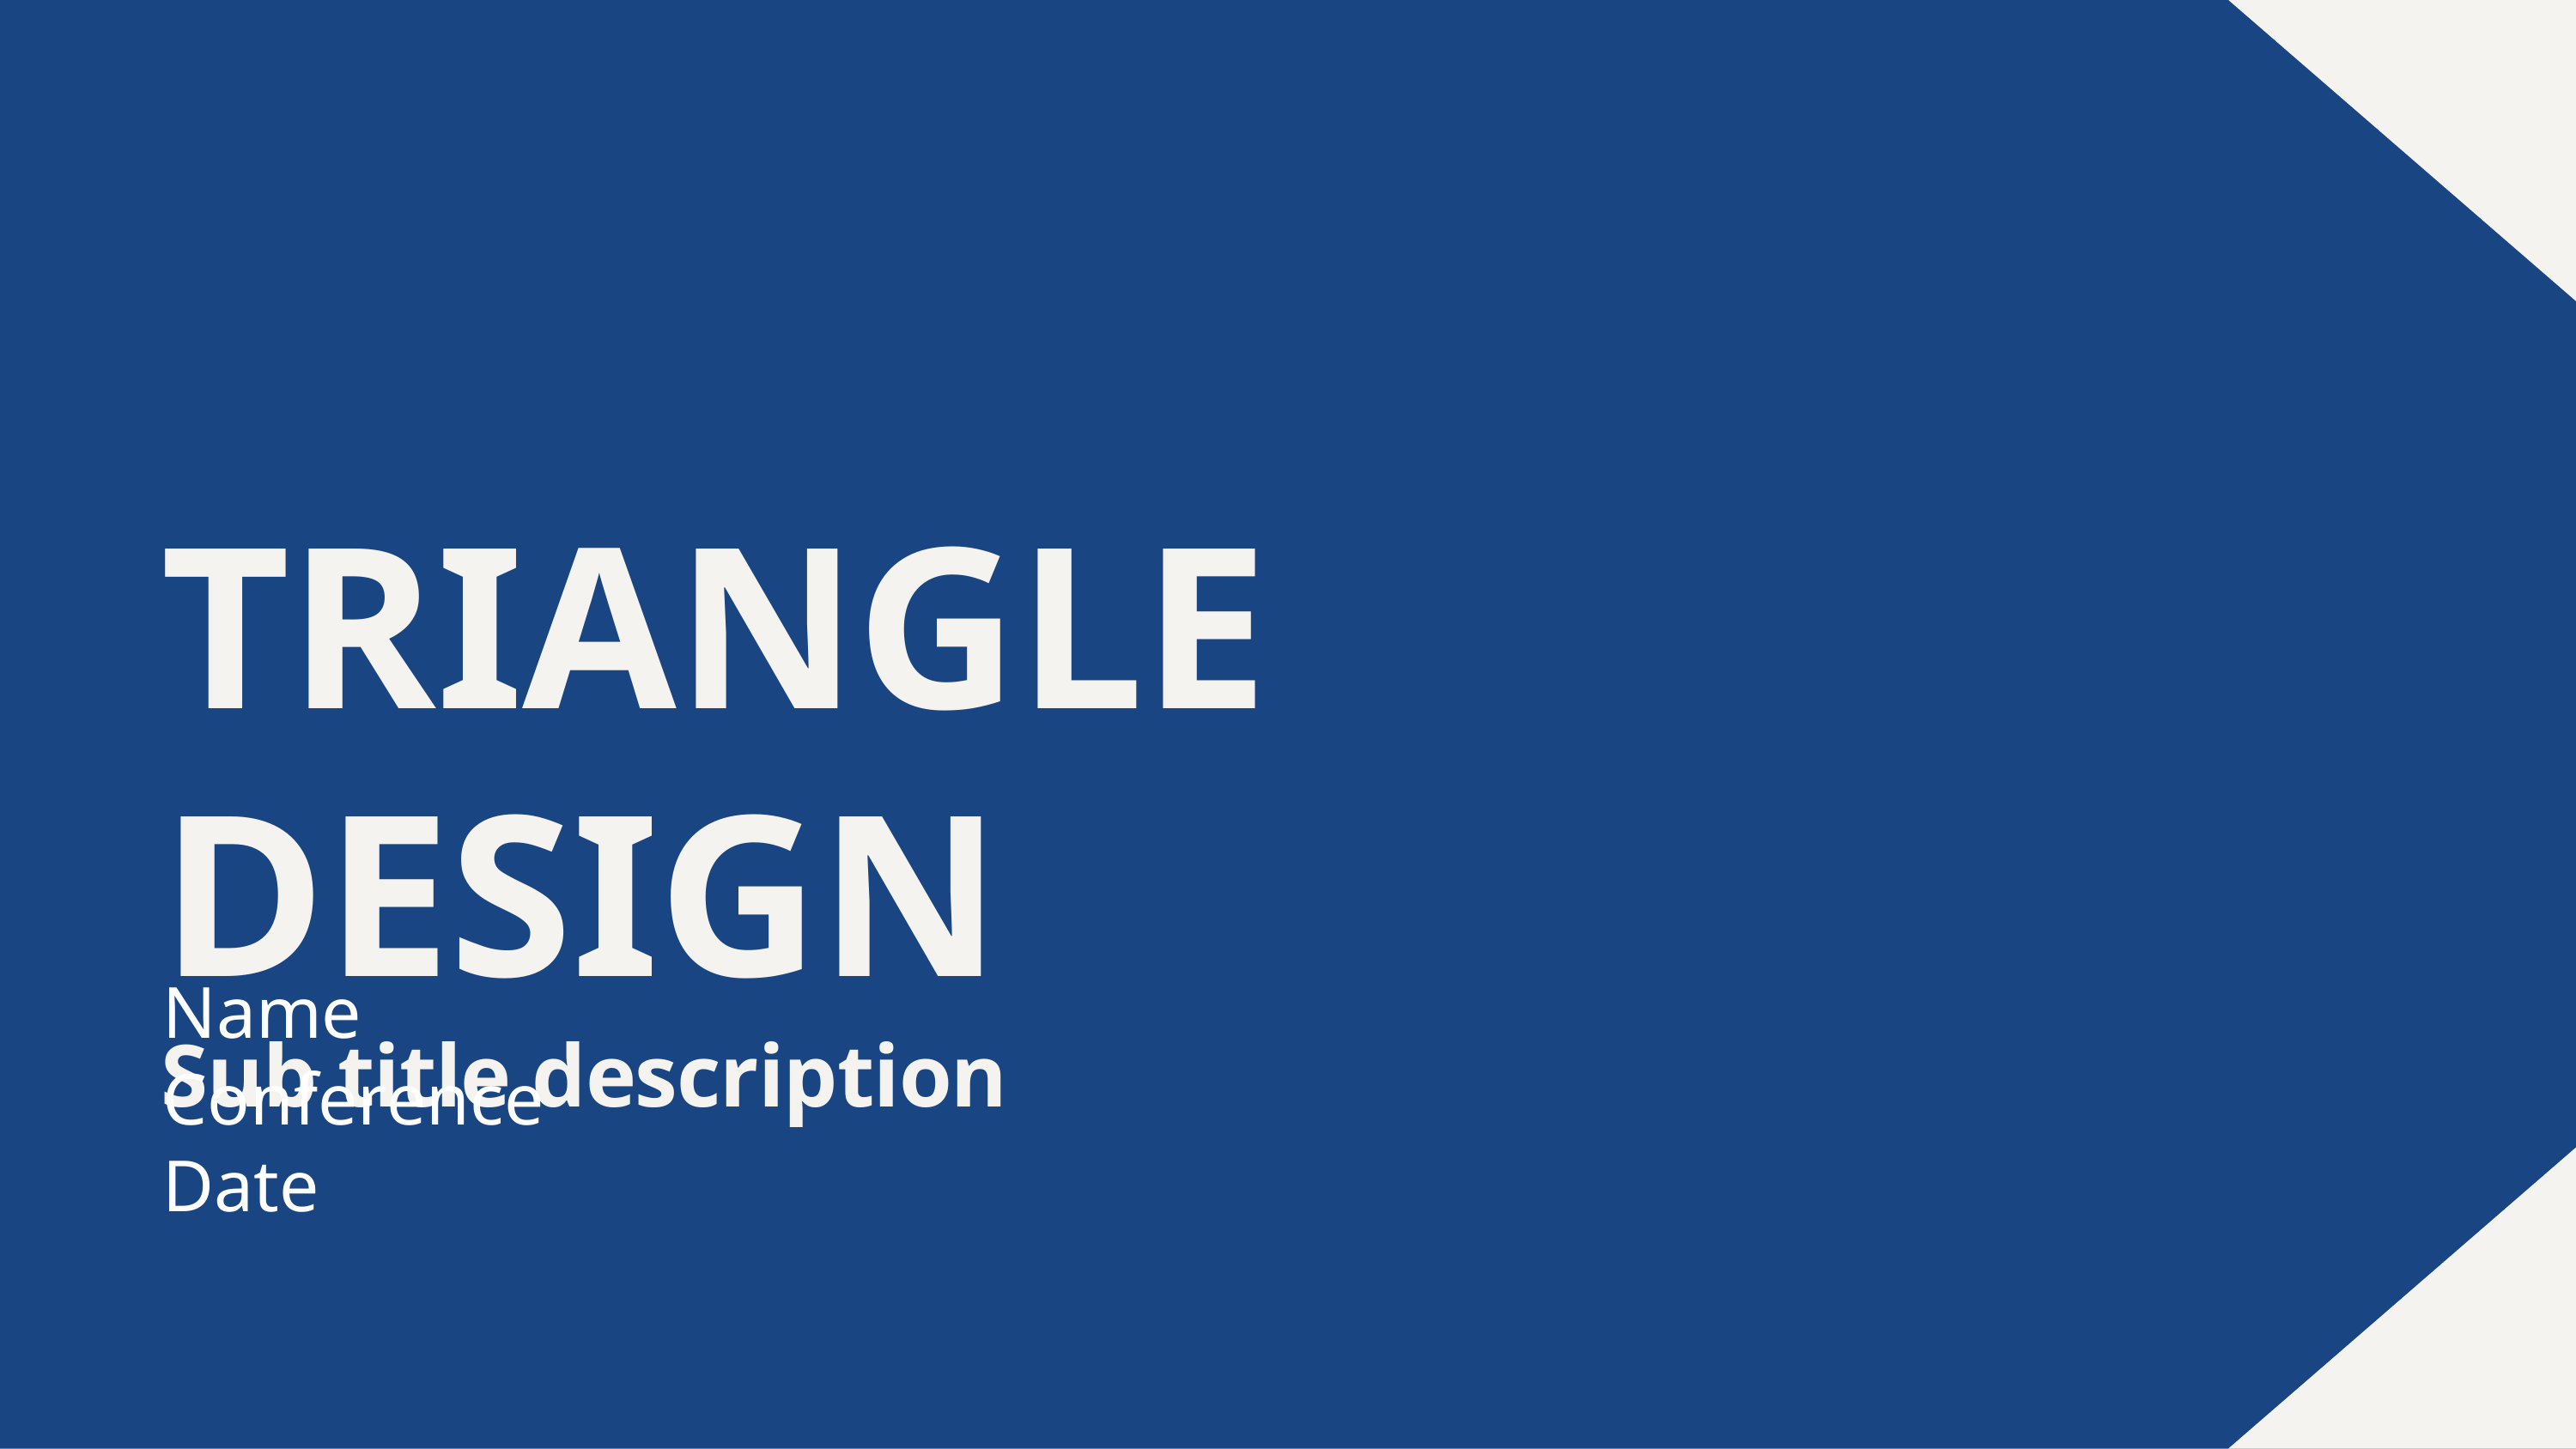

# TRIANGLE DESIGN Sub title description
Name
Conference
Date